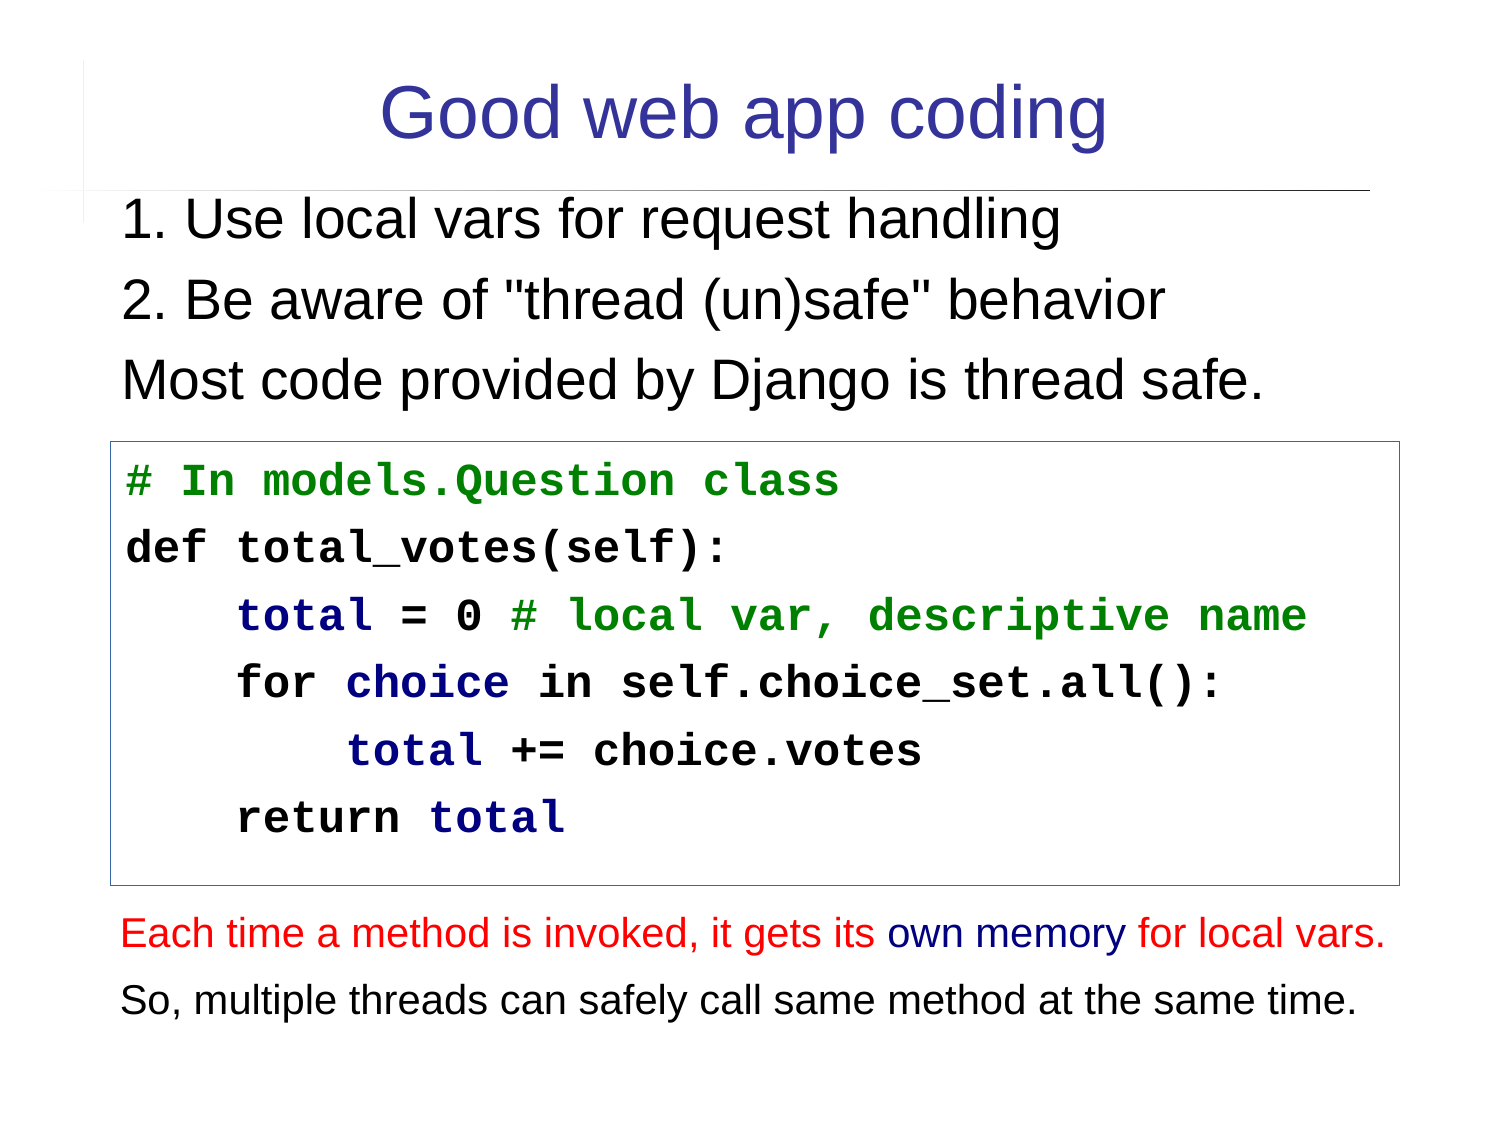

# Good web app coding
1. Use local vars for request handling
2. Be aware of "thread (un)safe" behavior
Most code provided by Django is thread safe.
# In models.Question class
def total_votes(self):
 total = 0 # local var, descriptive name
 for choice in self.choice_set.all():
 total += choice.votes
 return total
Each time a method is invoked, it gets its own memory for local vars.
So, multiple threads can safely call same method at the same time.